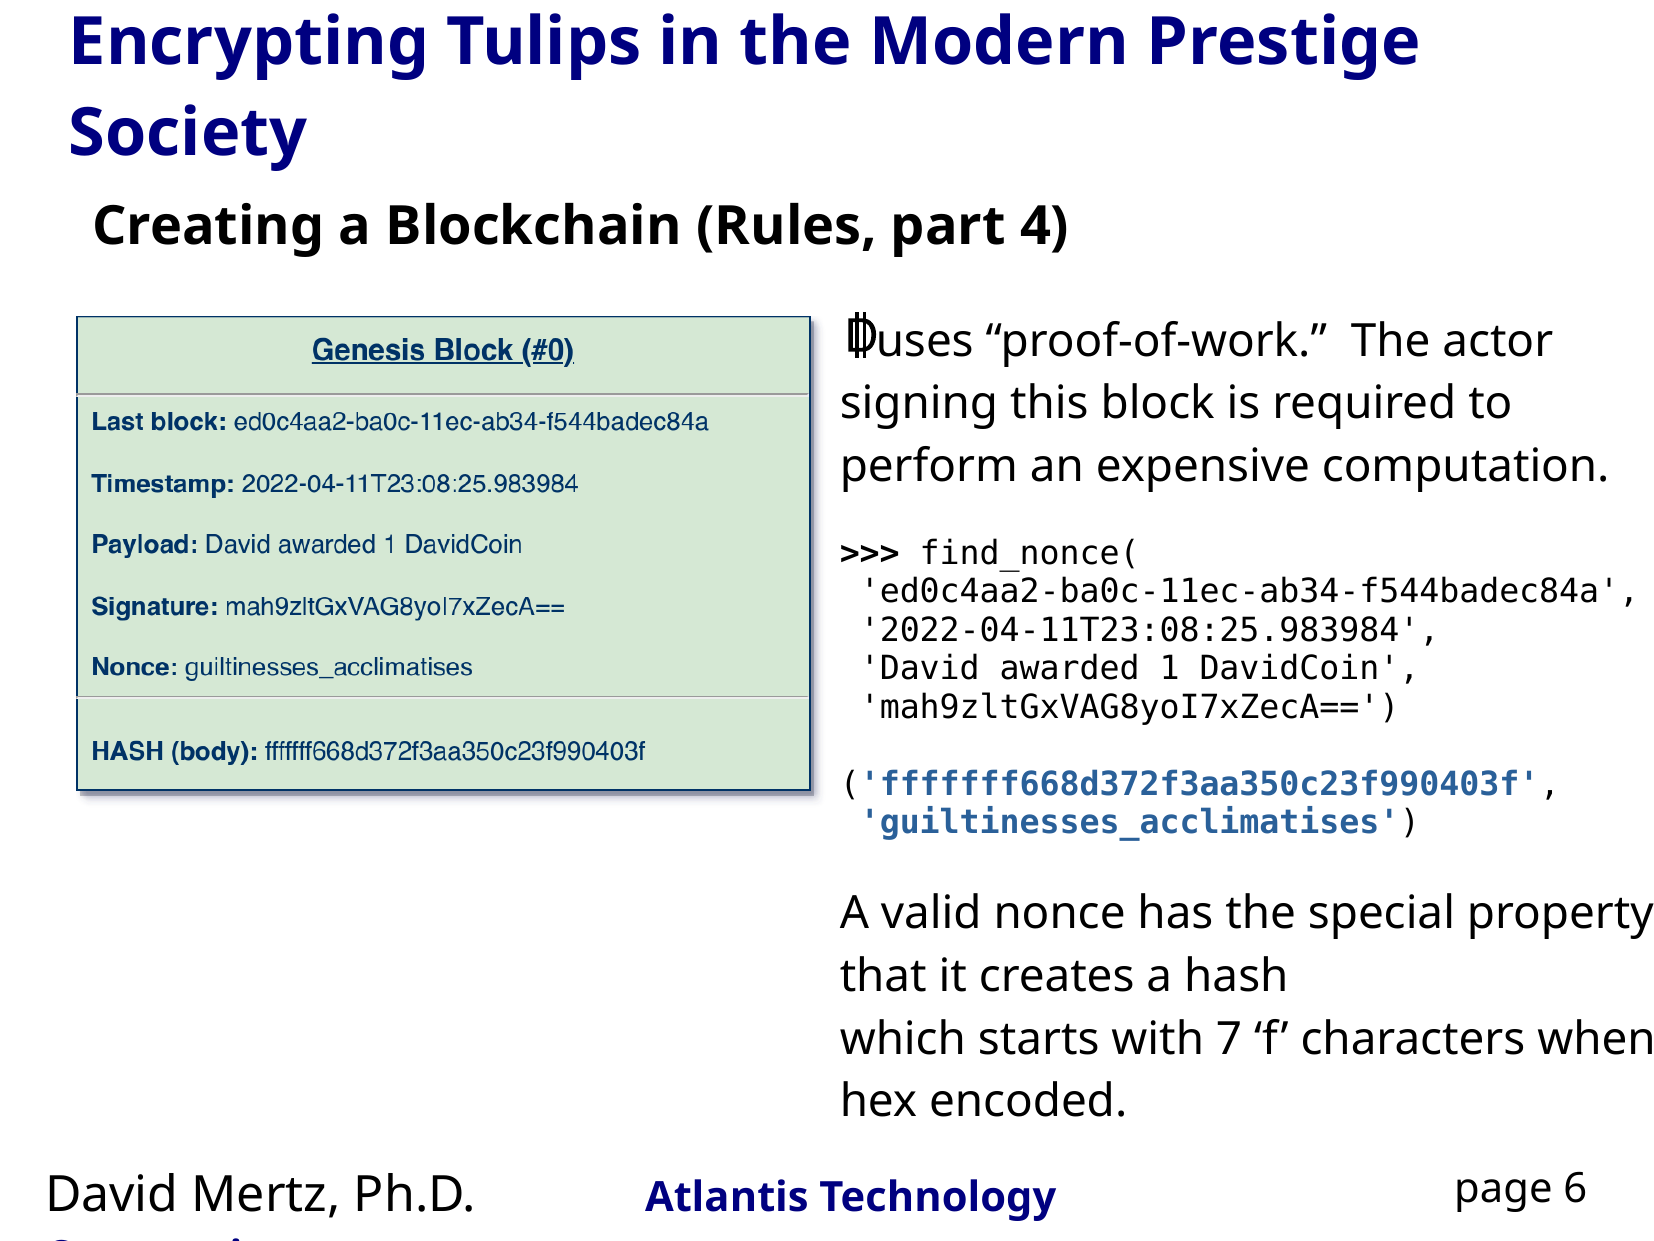

# Creating a Blockchain (Rules, part 4)
 uses “proof-of-work.” The actor signing this block is required to perform an expensive computation.
>>> find_nonce(
 'ed0c4aa2-ba0c-11ec-ab34-f544badec84a',
 '2022-04-11T23:08:25.983984',
 'David awarded 1 DavidCoin',
 'mah9zltGxVAG8yoI7xZecA==')
('fffffff668d372f3aa350c23f990403f',
 'guiltinesses_acclimatises')
A valid nonce has the special property that it creates a hash
which starts with 7 ‘f’ characters when hex encoded.